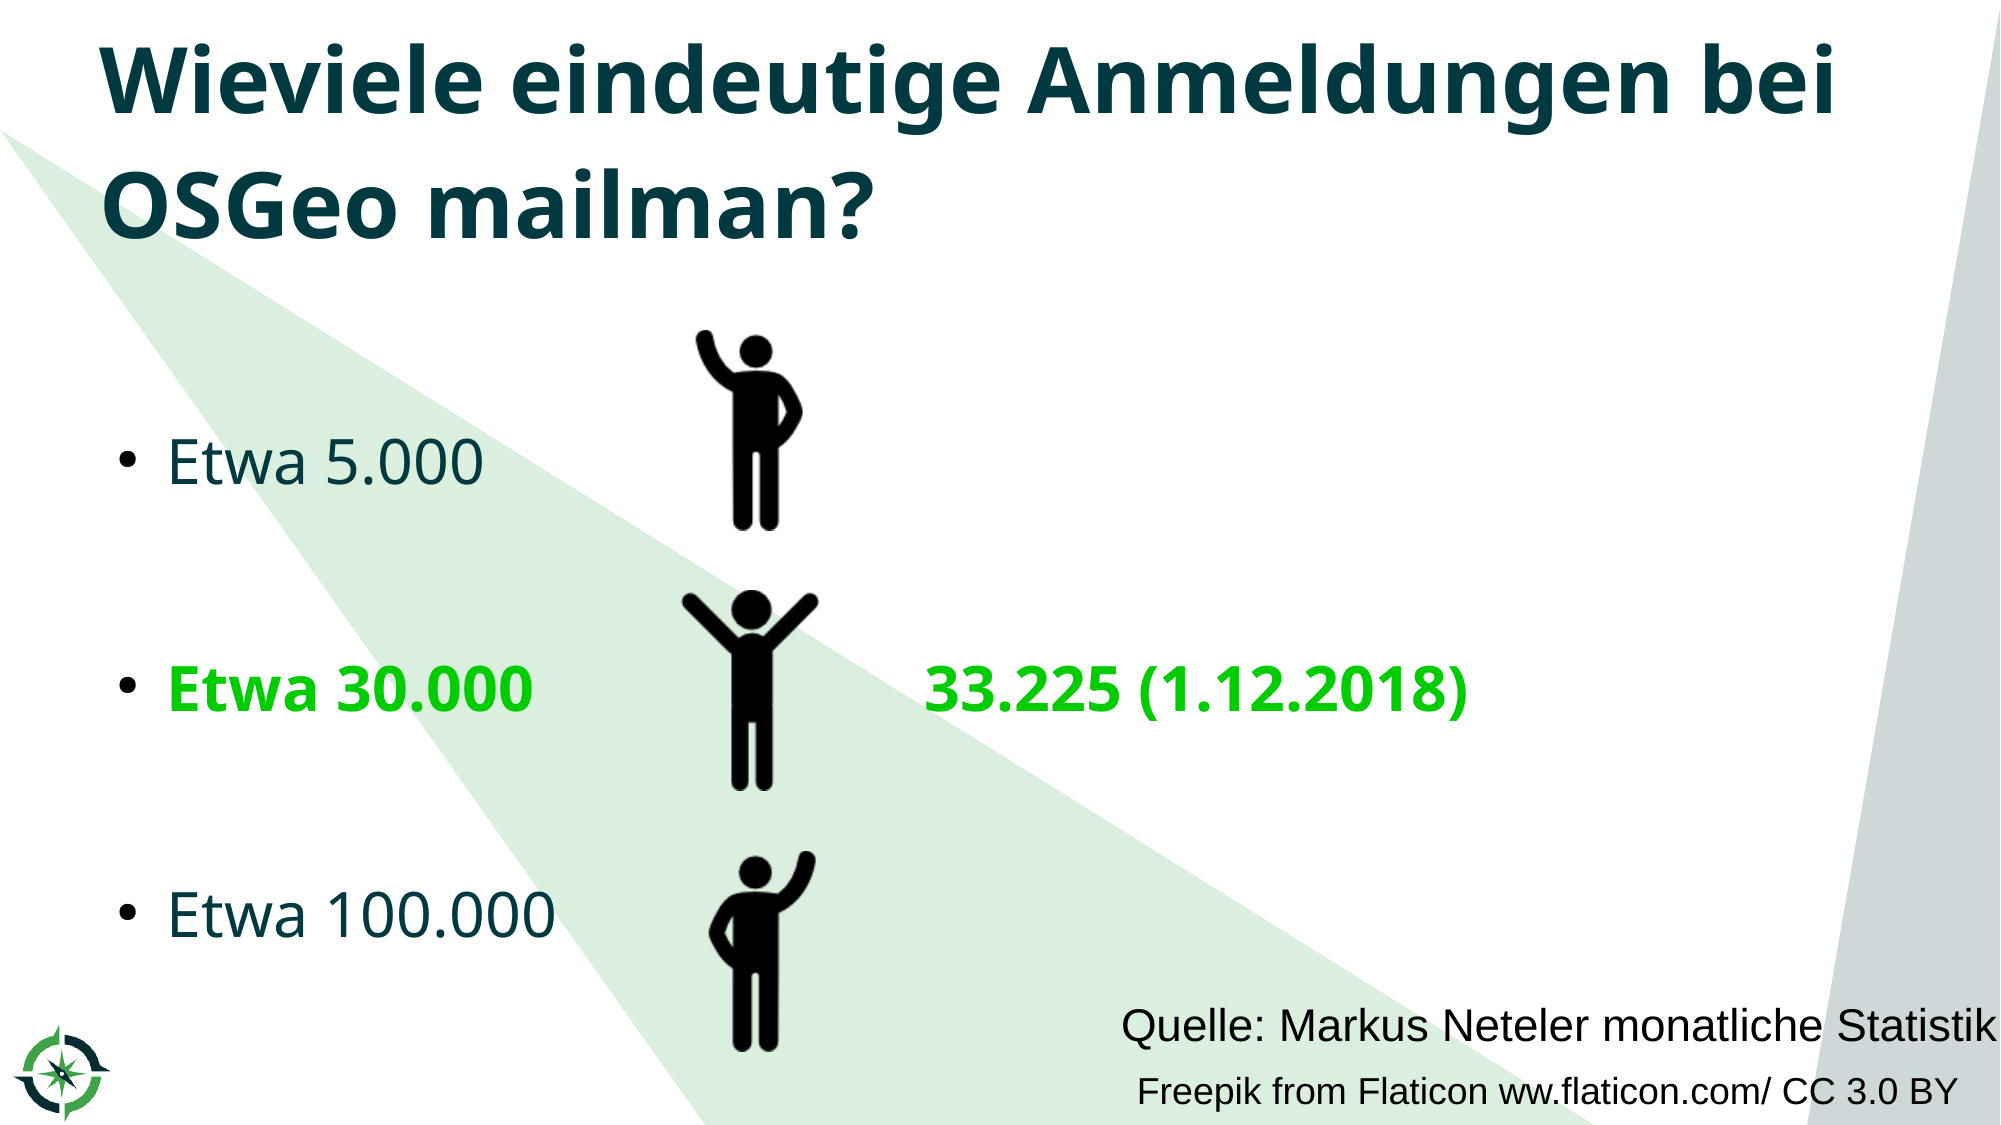

# Wieviele eindeutige Anmeldungen bei OSGeo mailman?
Etwa 5.000
Etwa 30.000 33.225 (1.12.2018)
Etwa 100.000
Quelle: Markus Neteler monatliche Statistik
Freepik from Flaticon ww.flaticon.com/ CC 3.0 BY